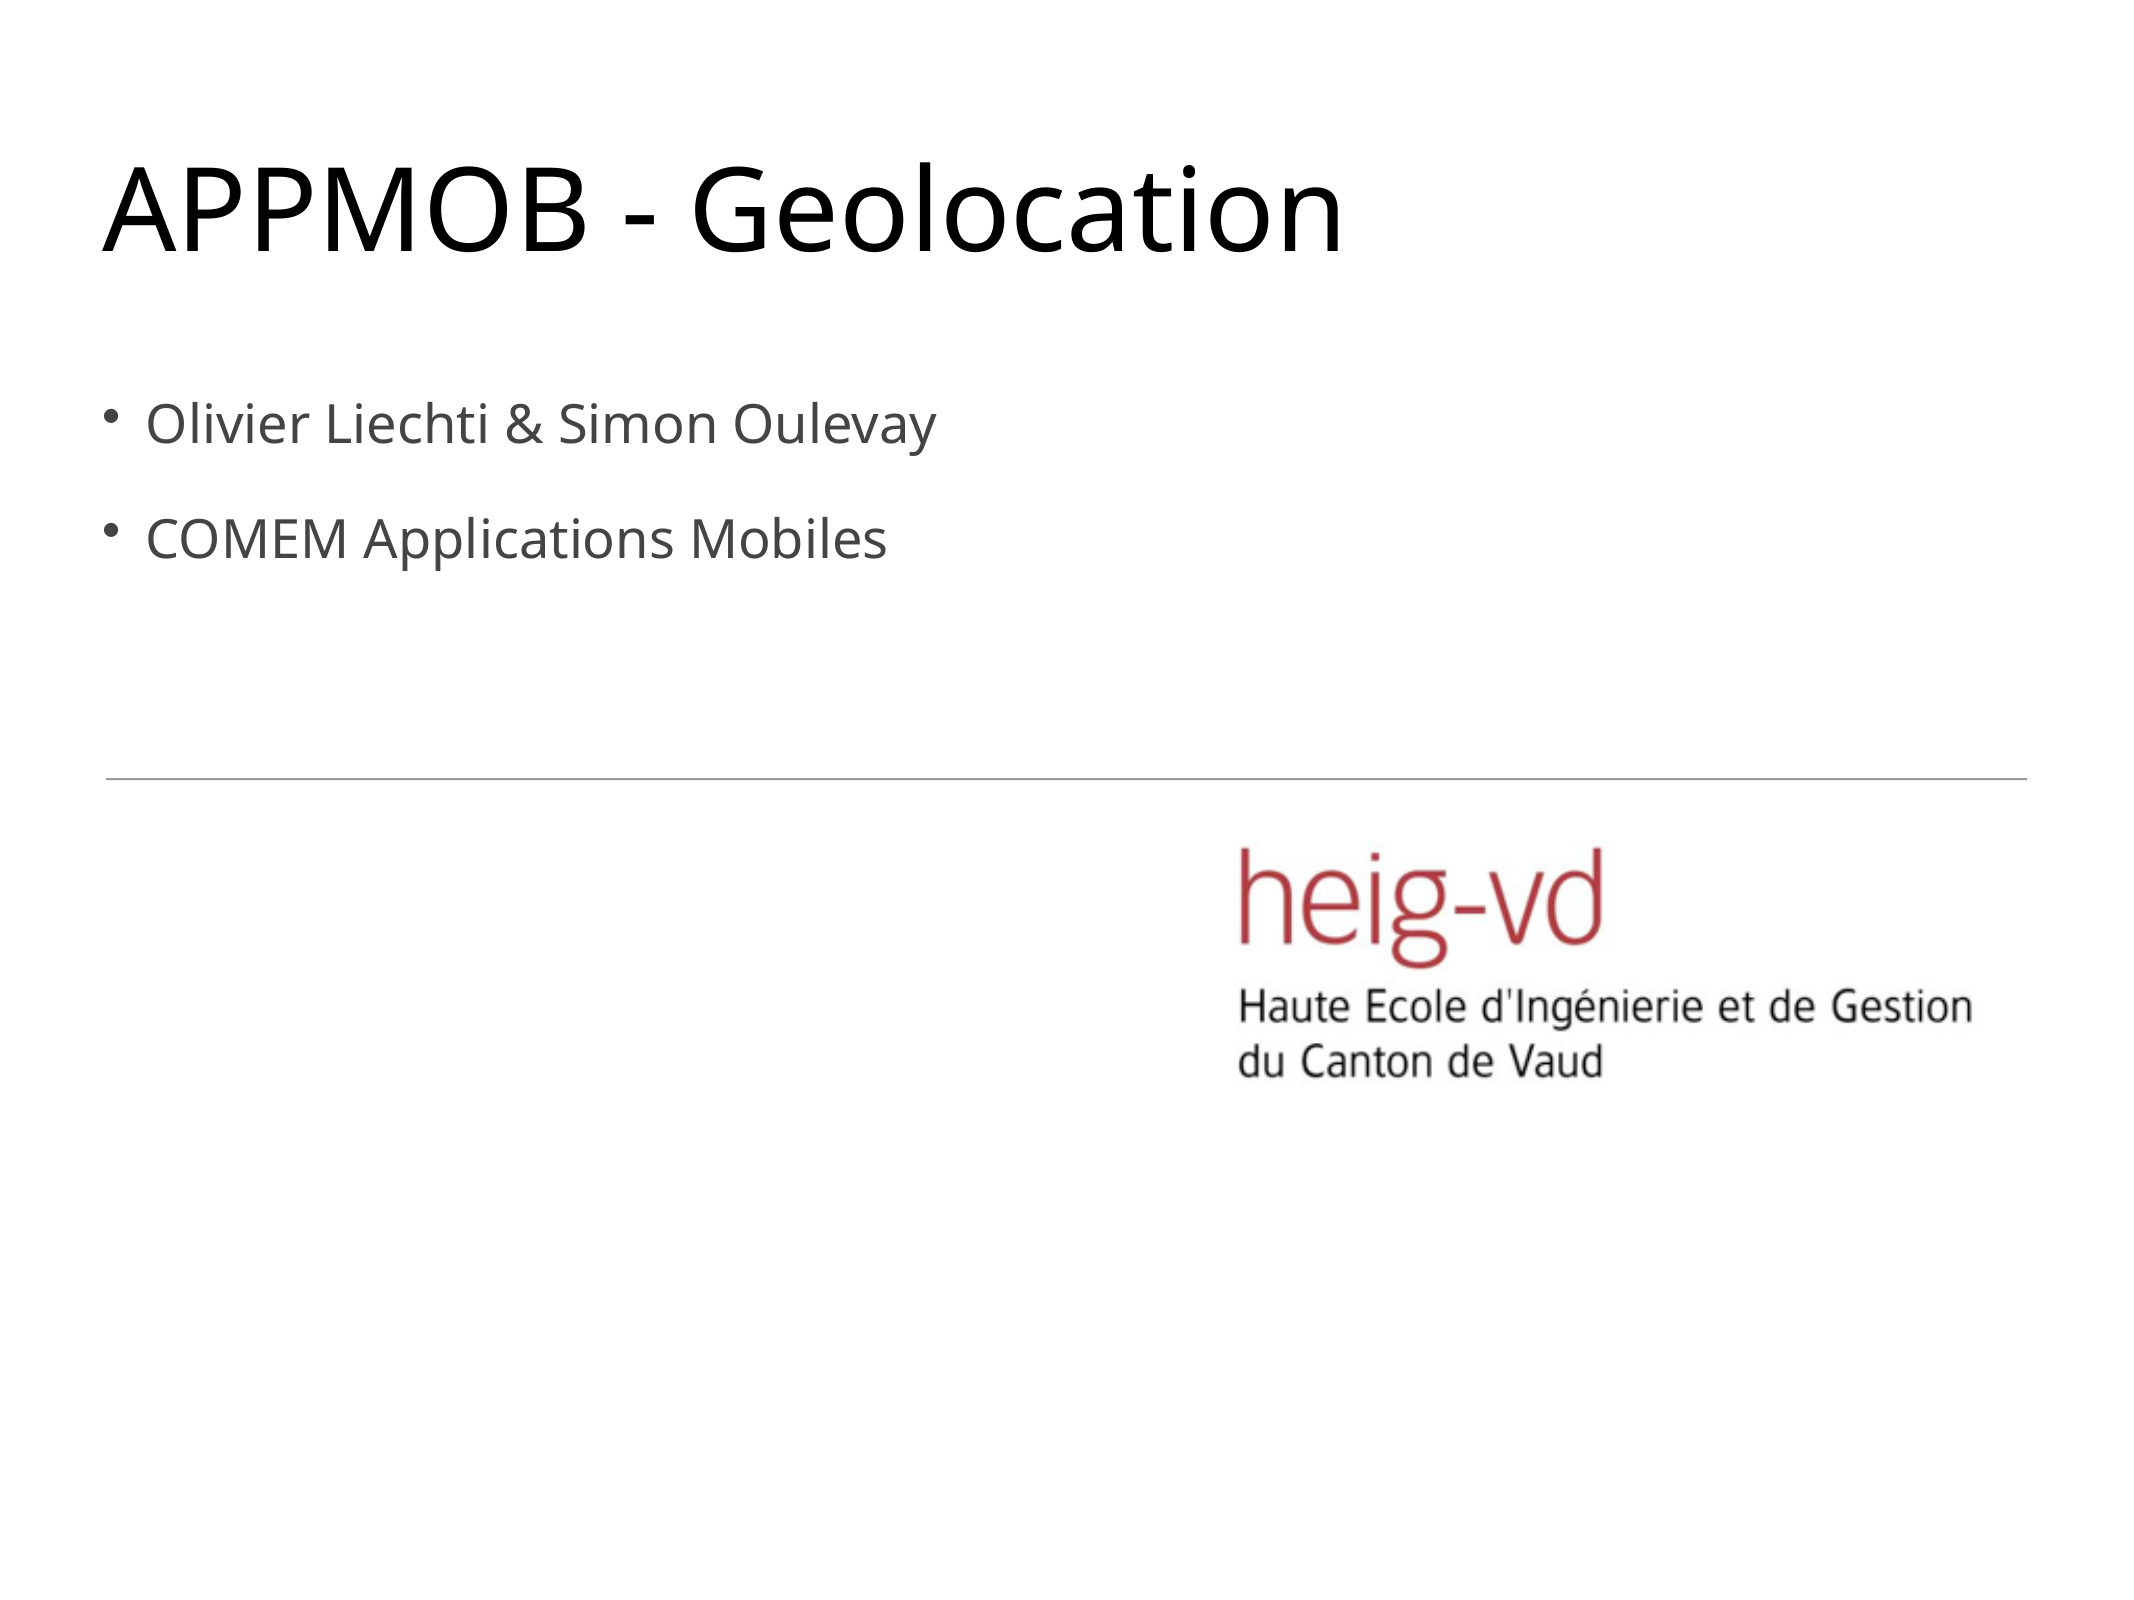

# APPMOB - Geolocation
Olivier Liechti & Simon Oulevay
COMEM Applications Mobiles